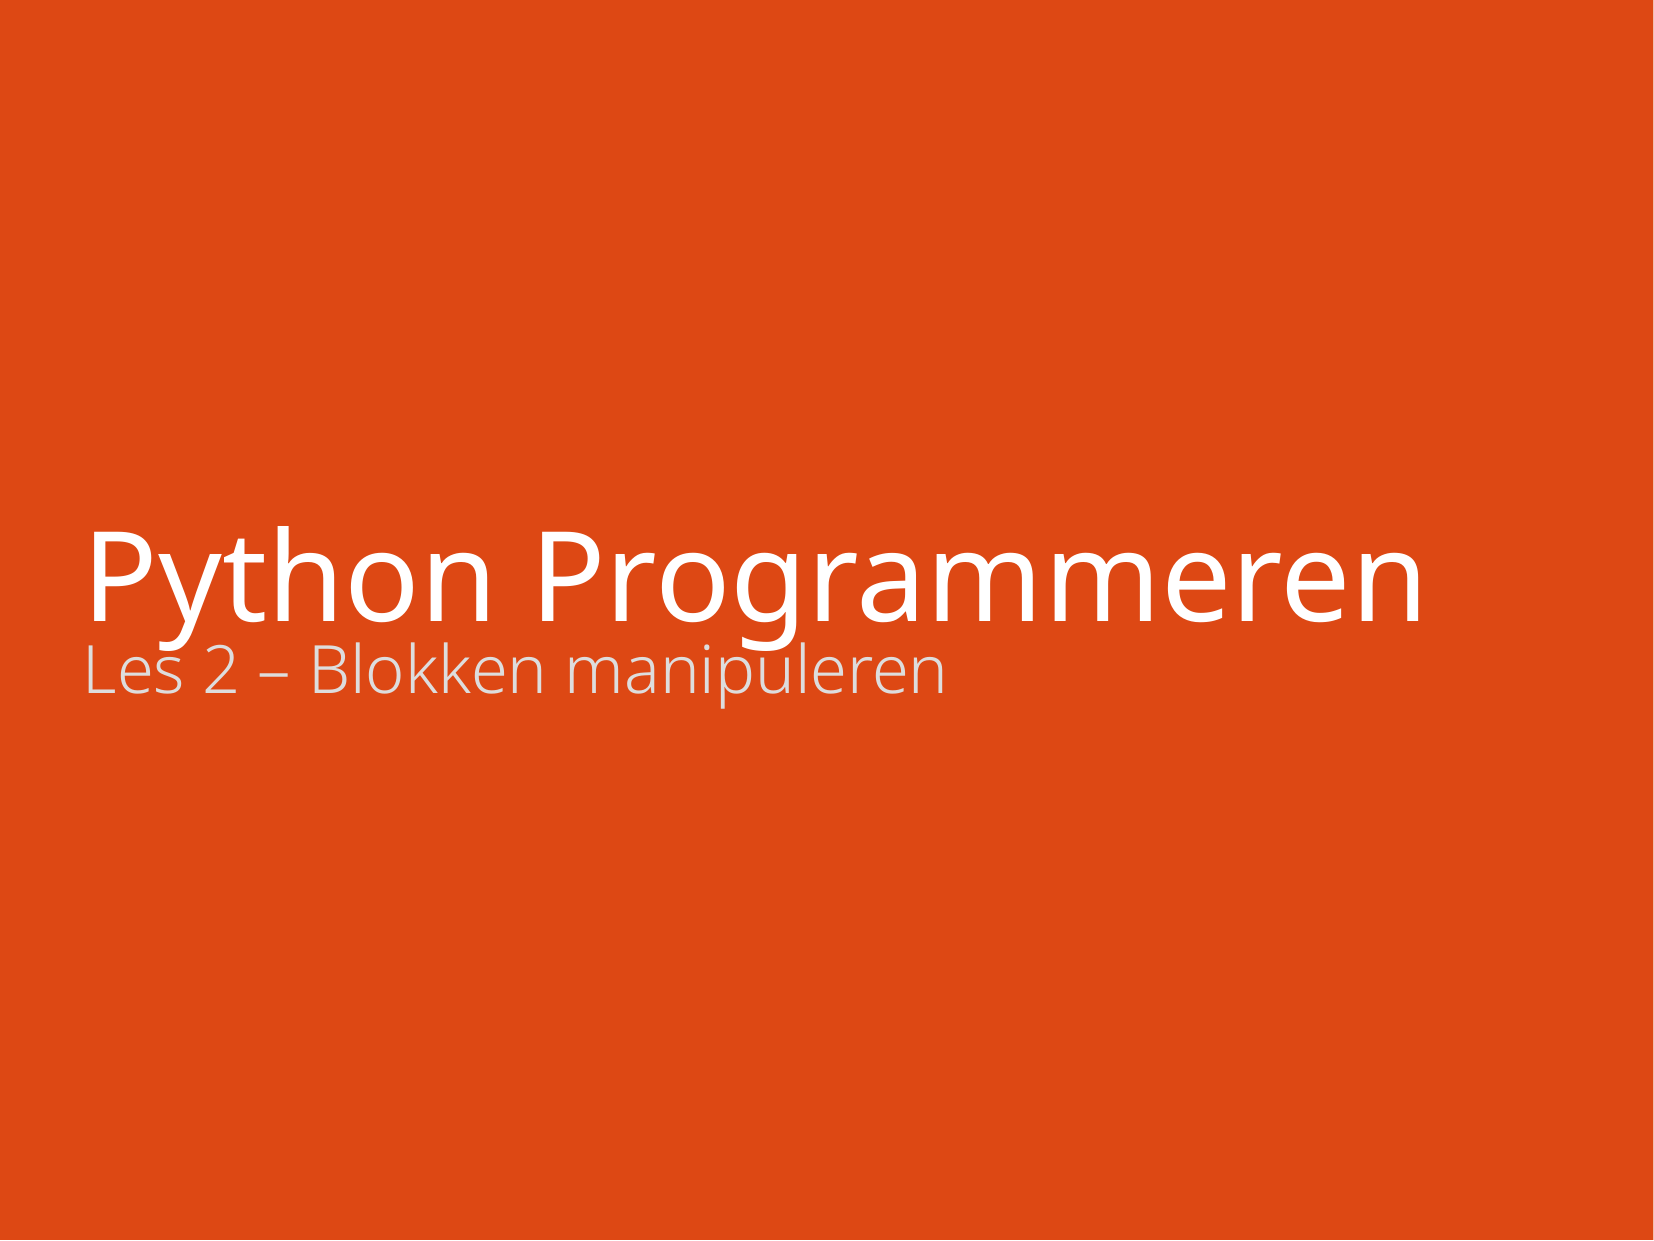

# Python Programmeren
Les 2 – Blokken manipuleren